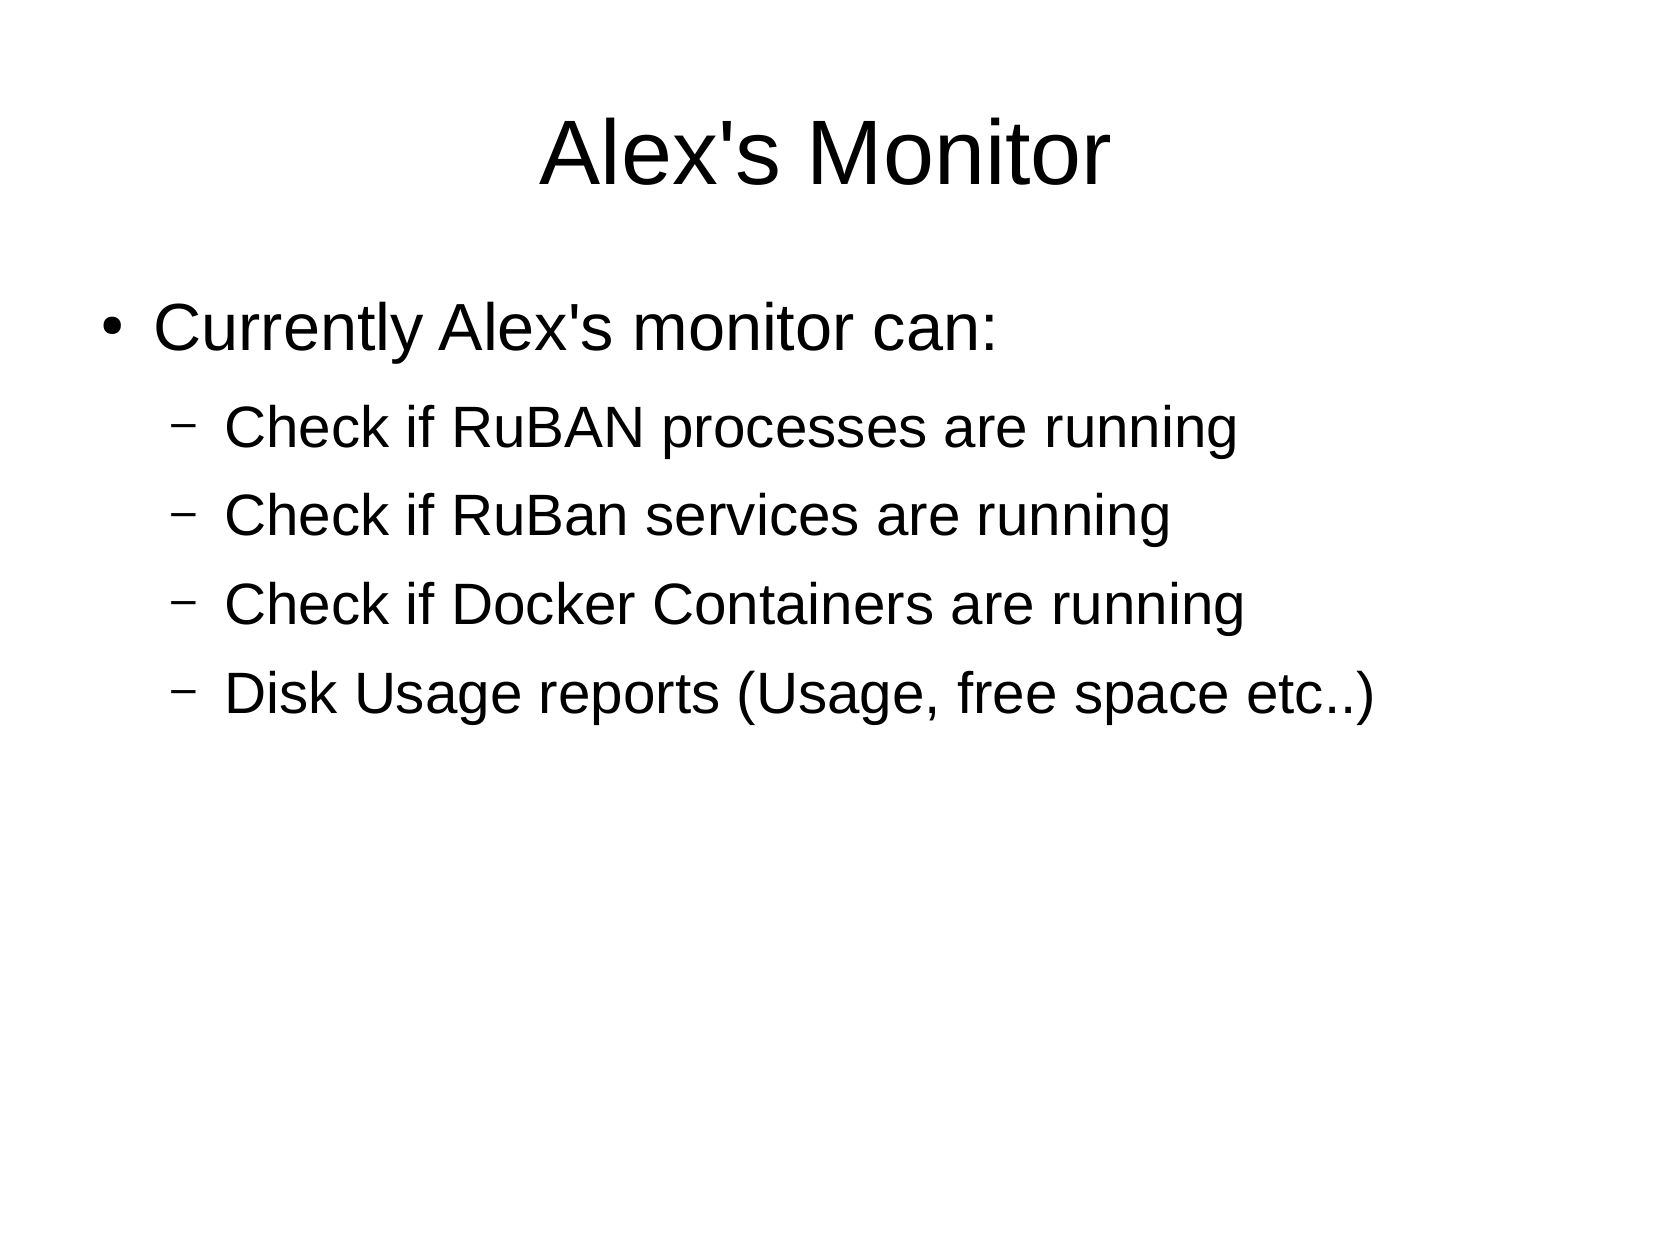

# Alex's Monitor
Currently Alex's monitor can:
Check if RuBAN processes are running
Check if RuBan services are running
Check if Docker Containers are running
Disk Usage reports (Usage, free space etc..)